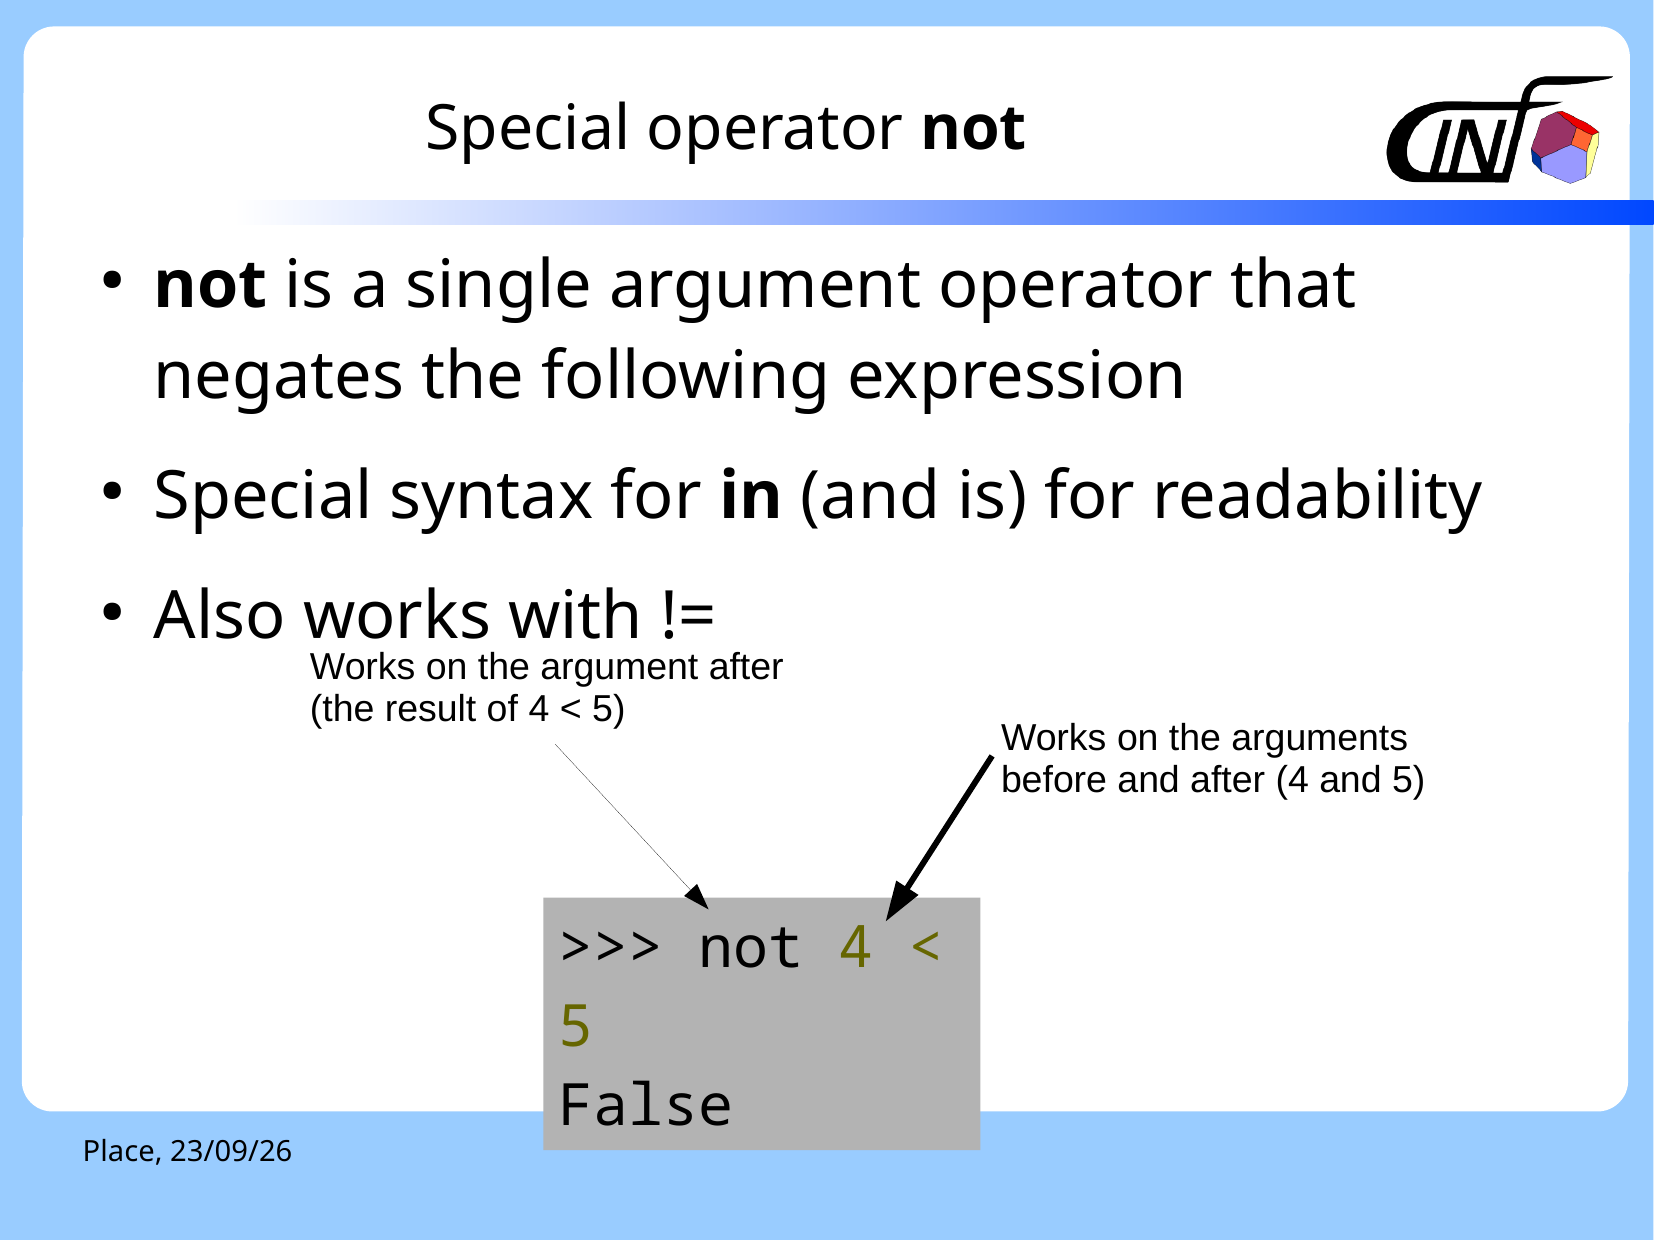

# Special operator not
not is a single argument operator that negates the following expression
Special syntax for in (and is) for readability
Also works with !=
Works on the argument after
(the result of 4 < 5)
Works on the arguments
before and after (4 and 5)
>>> not 4 < 5
False